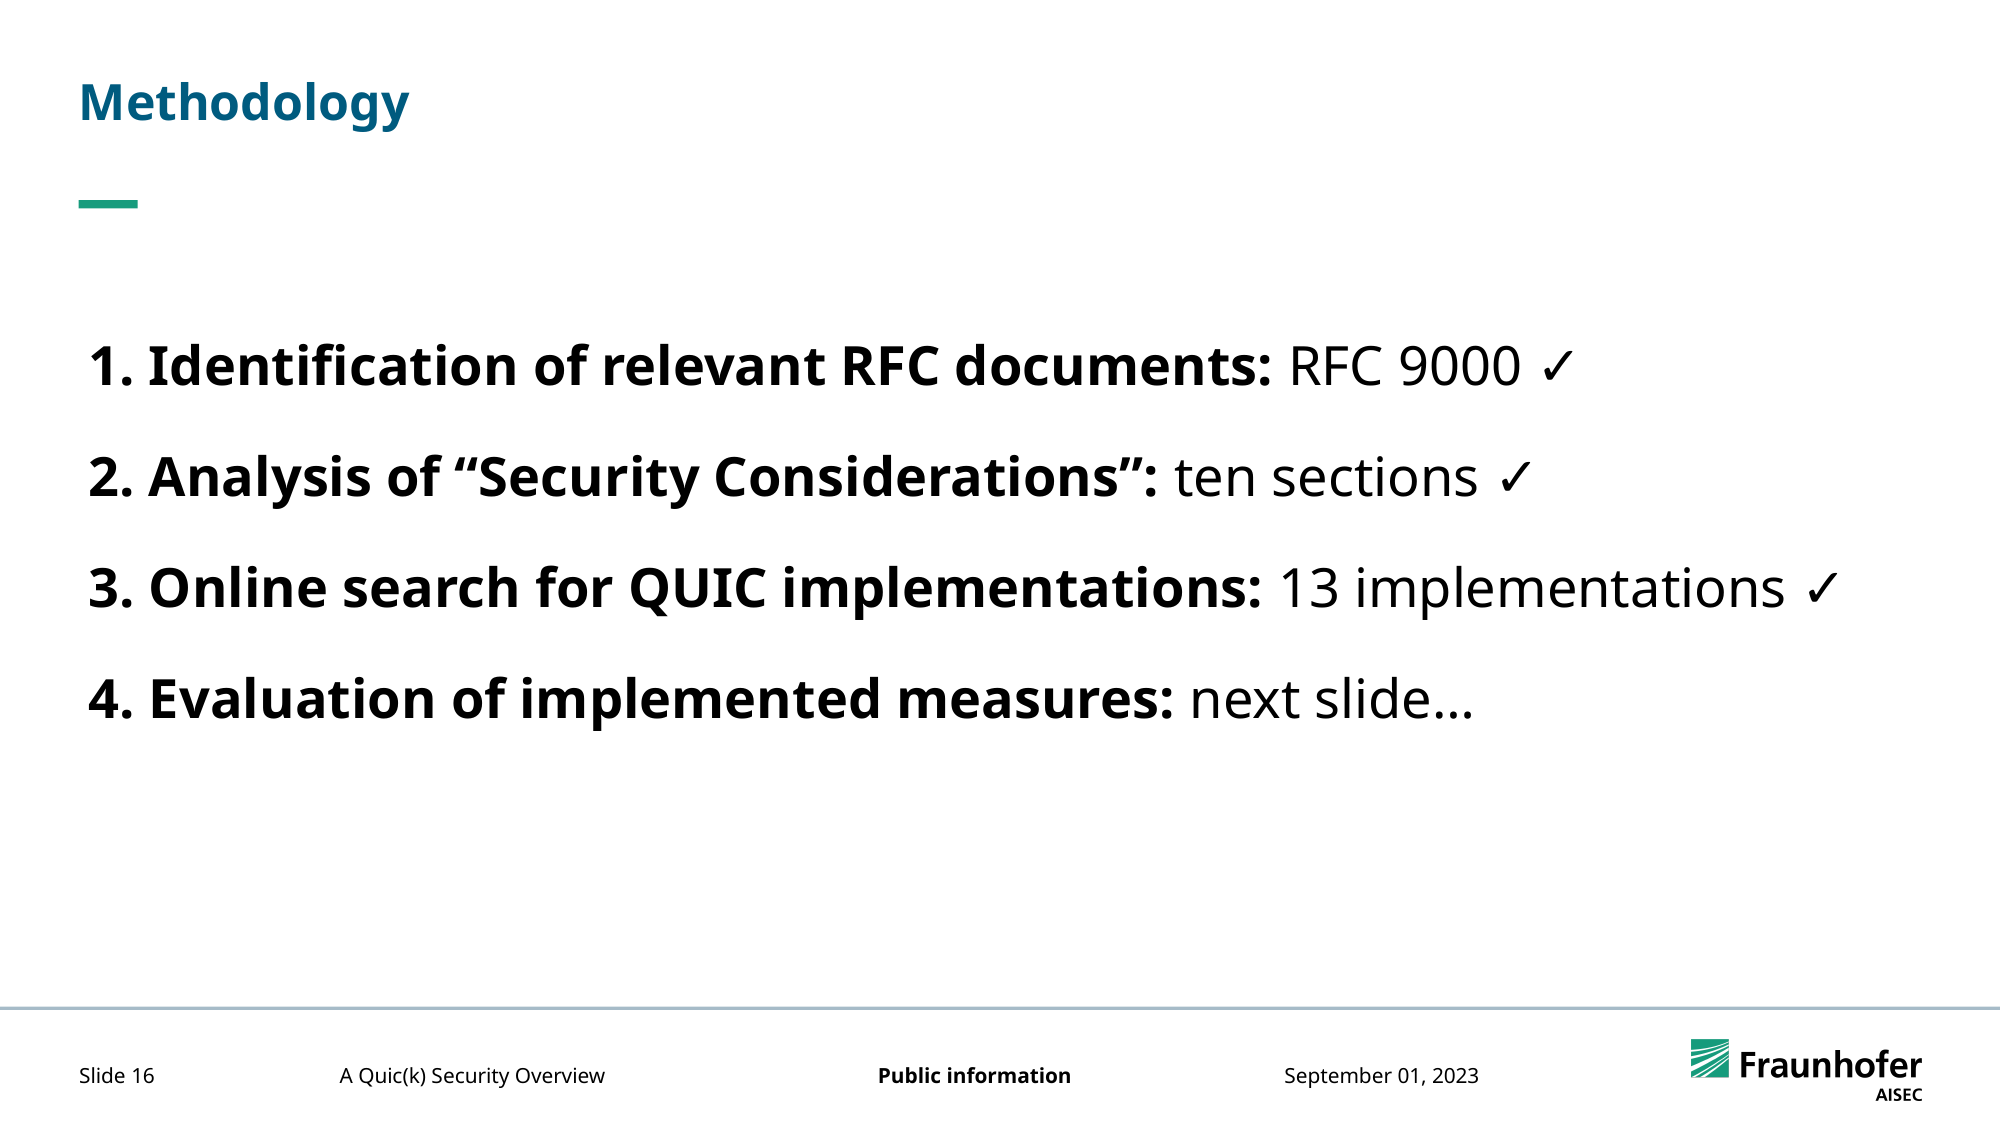

# Methodology
Identification of relevant RFC documents: RFC 9000 ✓
Analysis of “Security Considerations”: ten sections ✓
Online search for QUIC implementations: 13 implementations ✓
Evaluation of implemented measures: next slide…